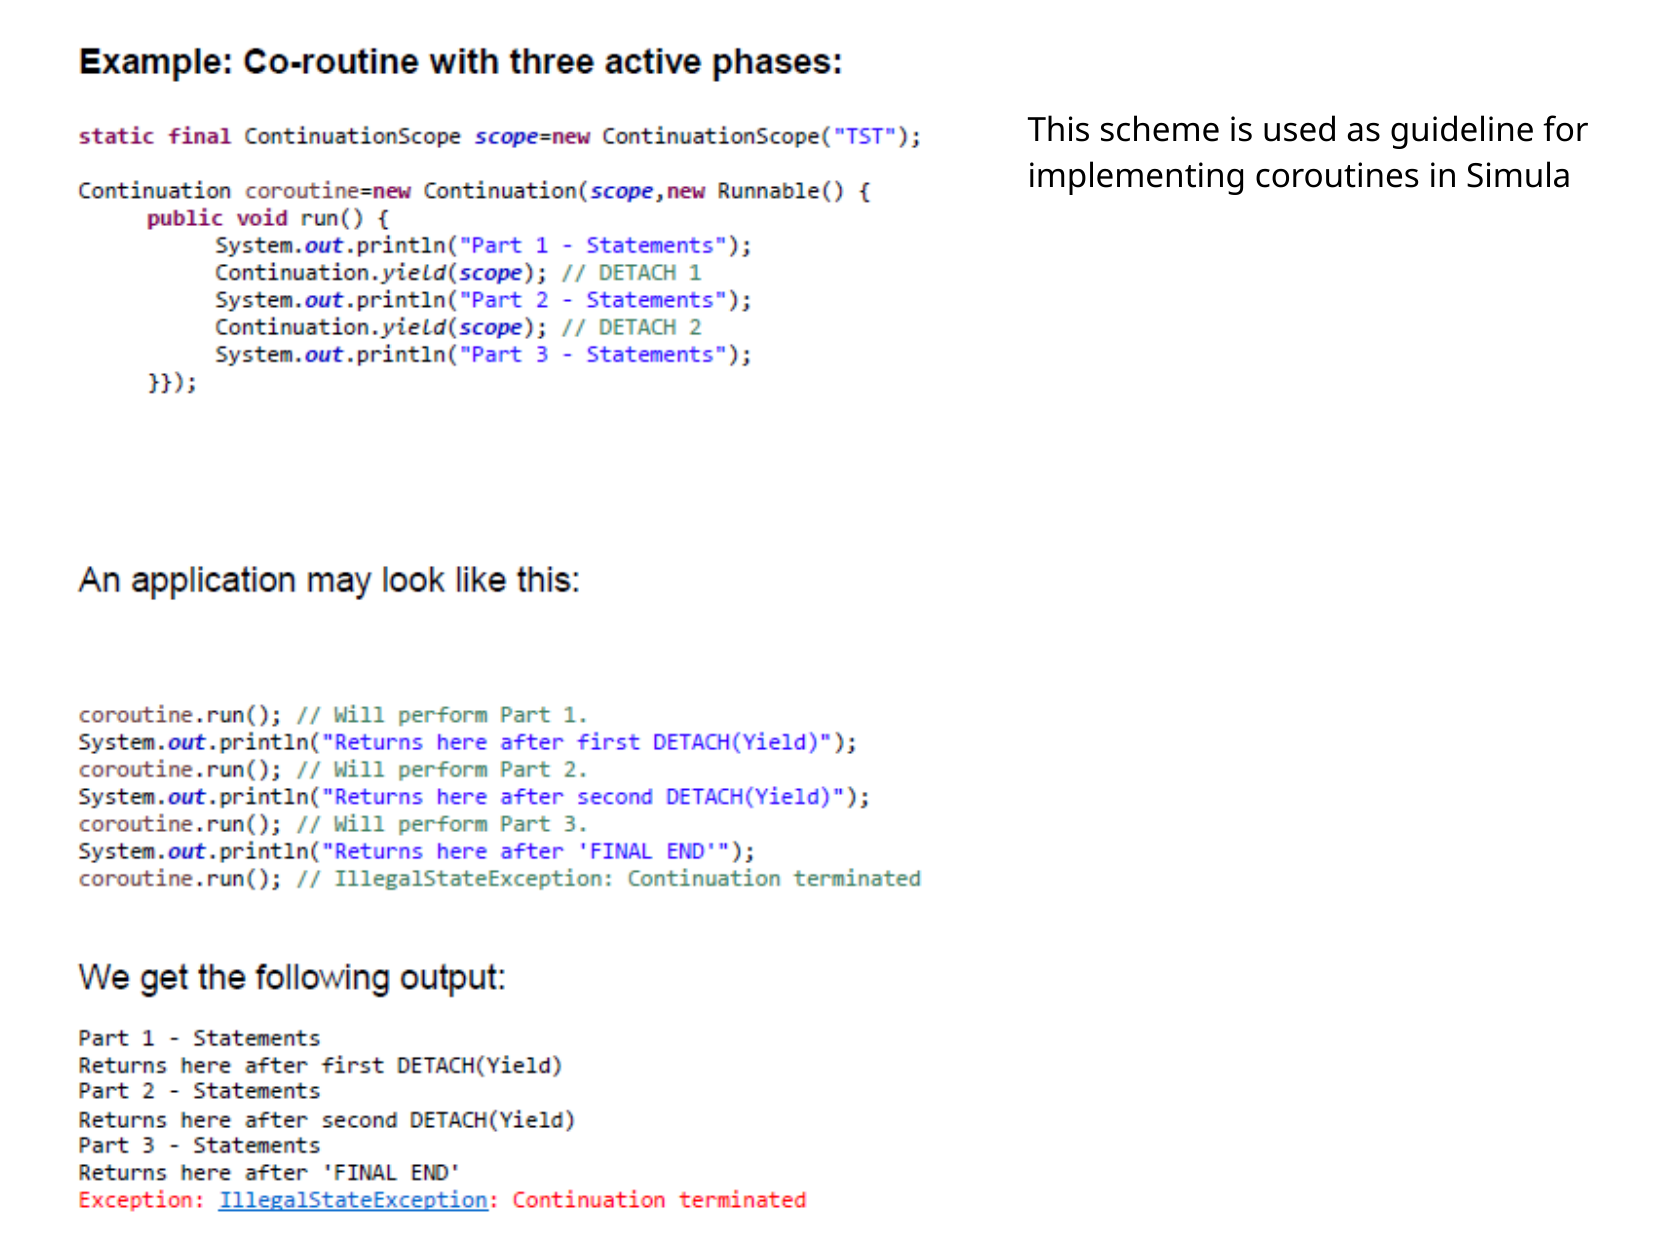

This scheme is used as guideline for implementing coroutines in Simula
#